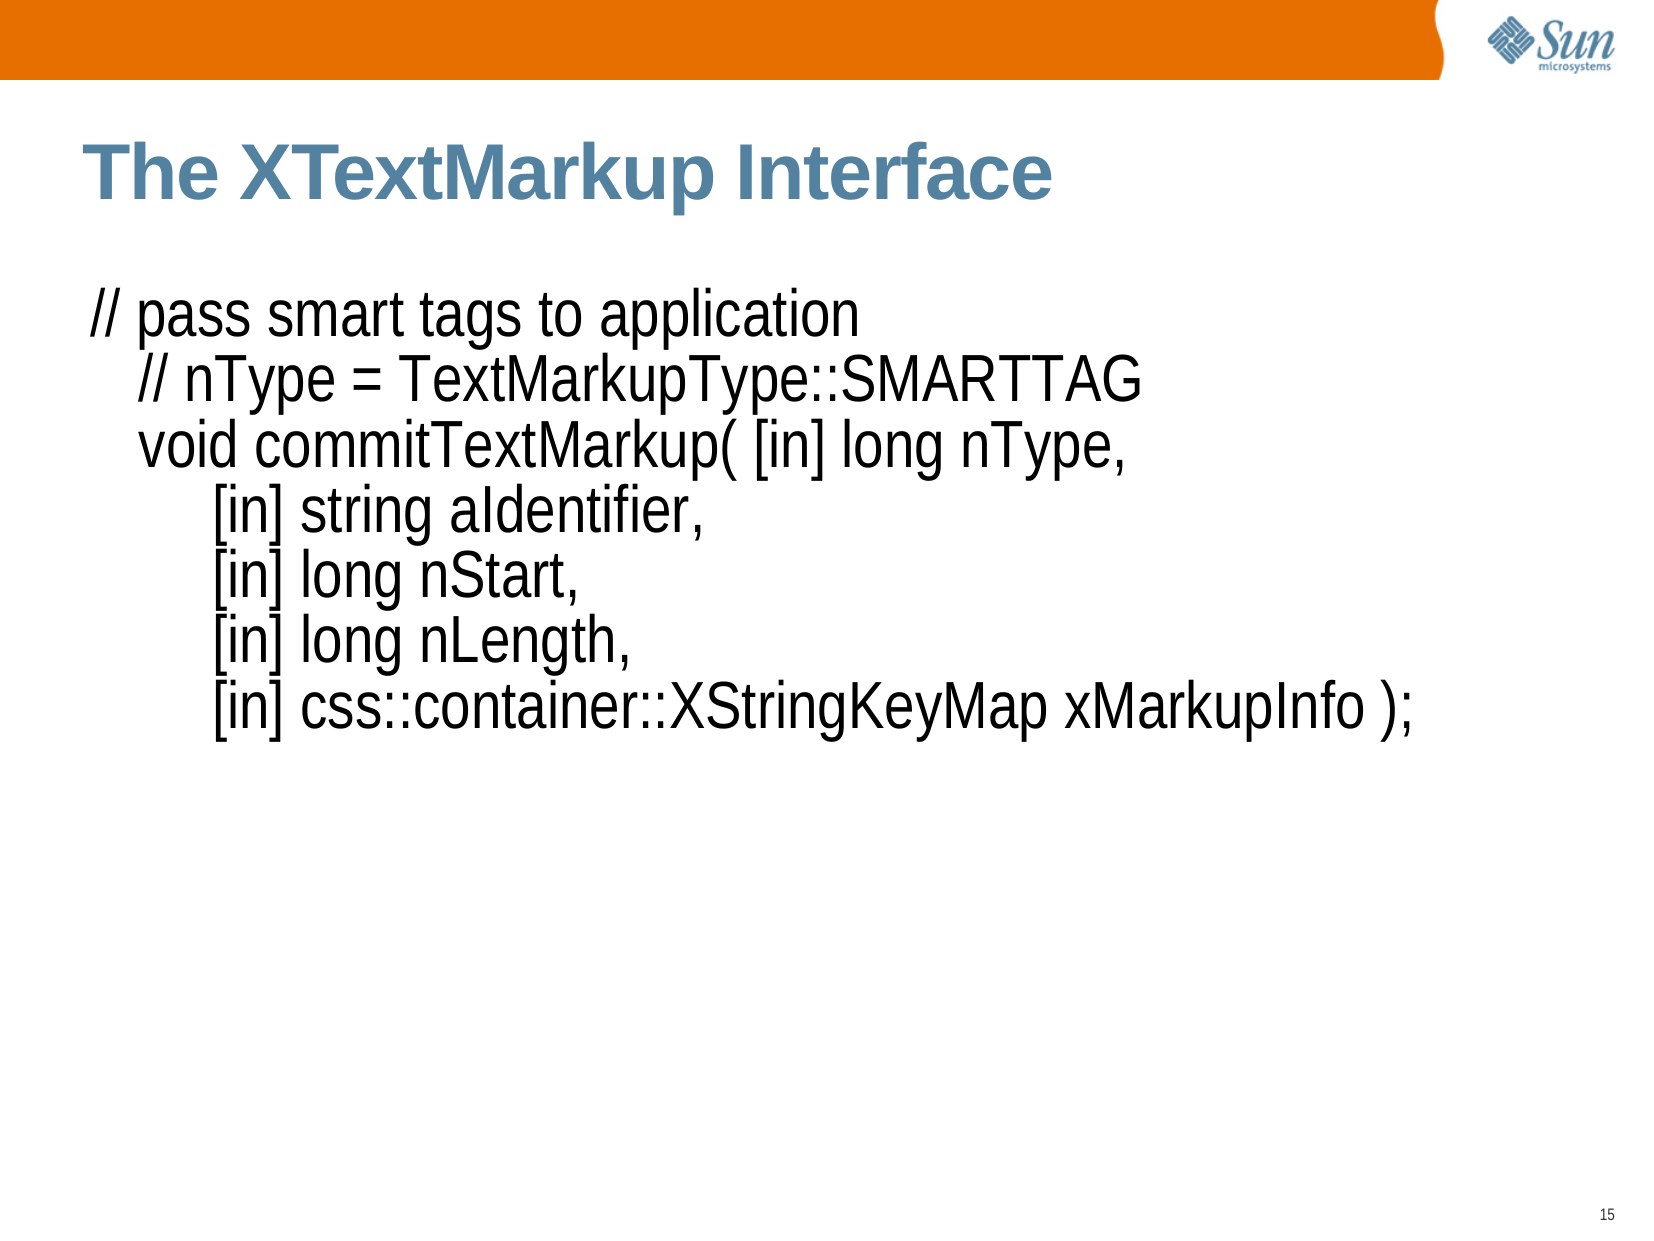

# The XTextMarkup Interface
// pass smart tags to application
// nType = TextMarkupType::SMARTTAG
void commitTextMarkup( [in] long nType,
	[in] string aIdentifier,
	[in] long nStart,
	[in] long nLength,
	[in] css::container::XStringKeyMap xMarkupInfo );